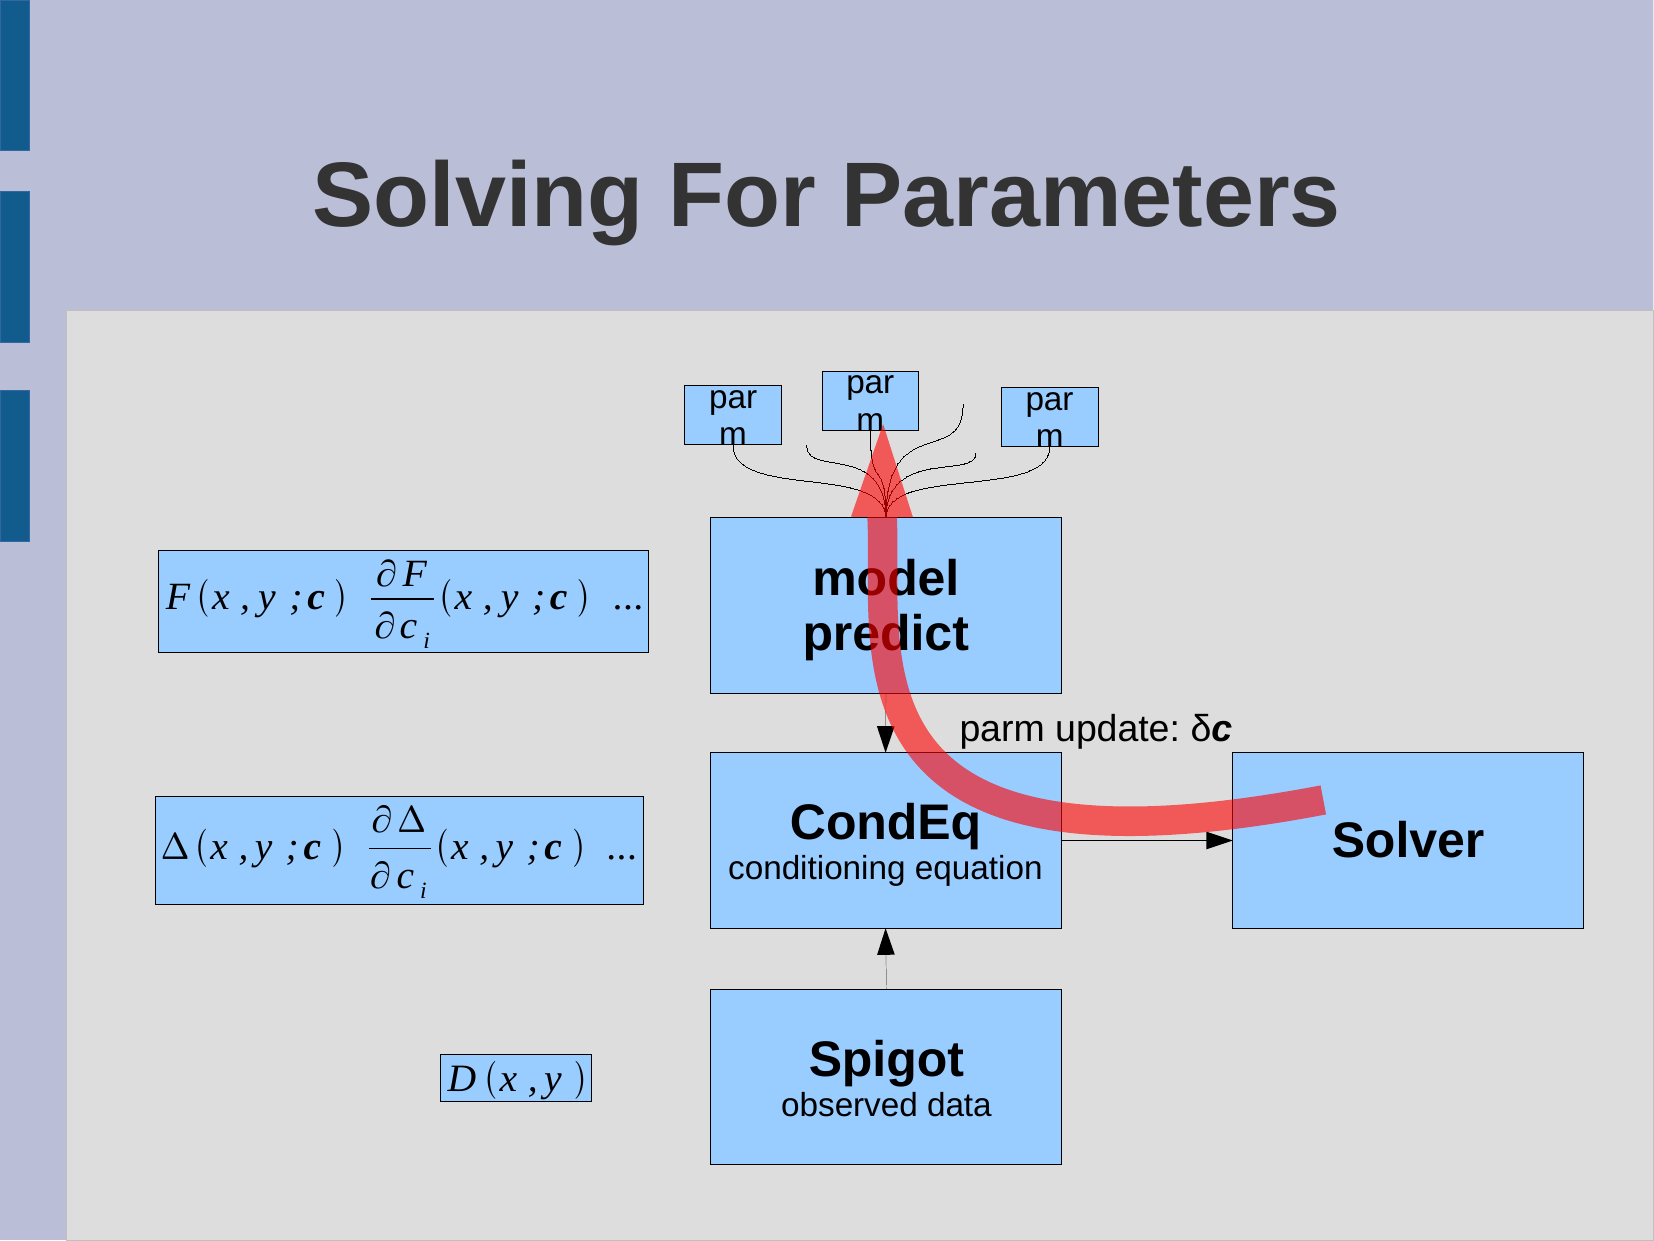

# Solving For Parameters
parm
parm
parm
model
predict
parm update: δc
CondEq
conditioning equation
Solver
Spigot
observed data